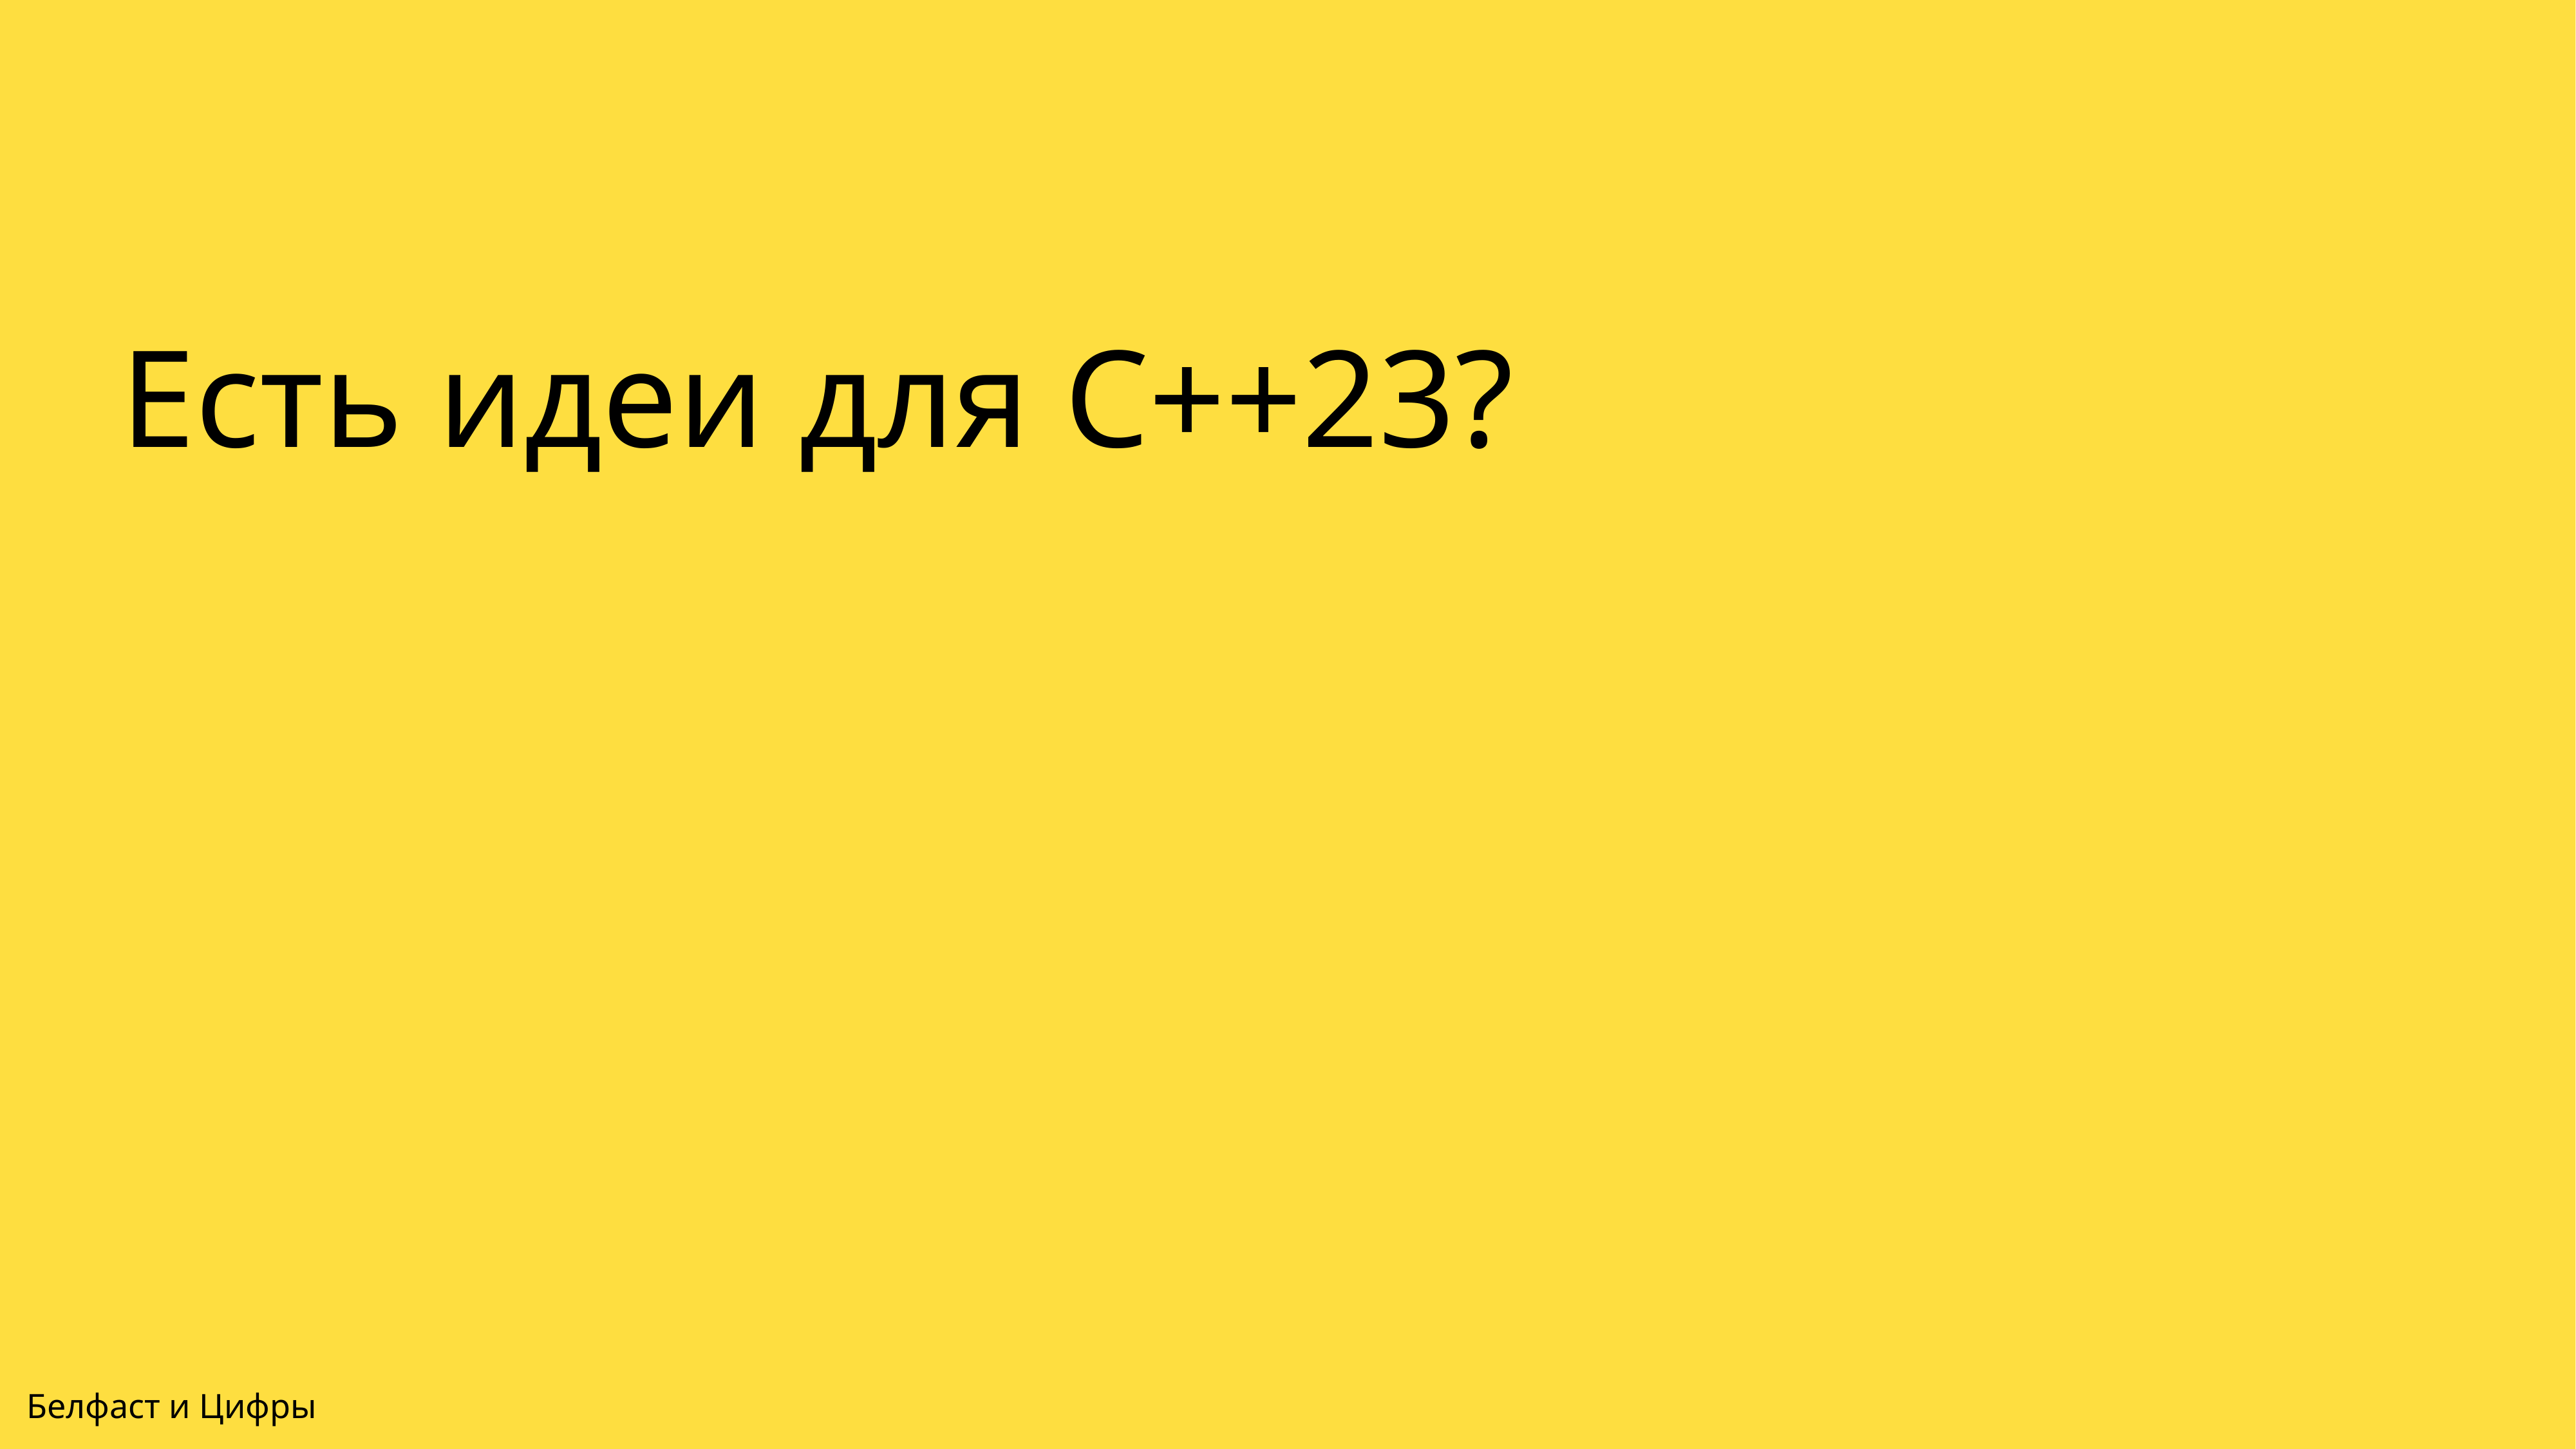

# Есть идеи для C++23?
Белфаст и Цифры